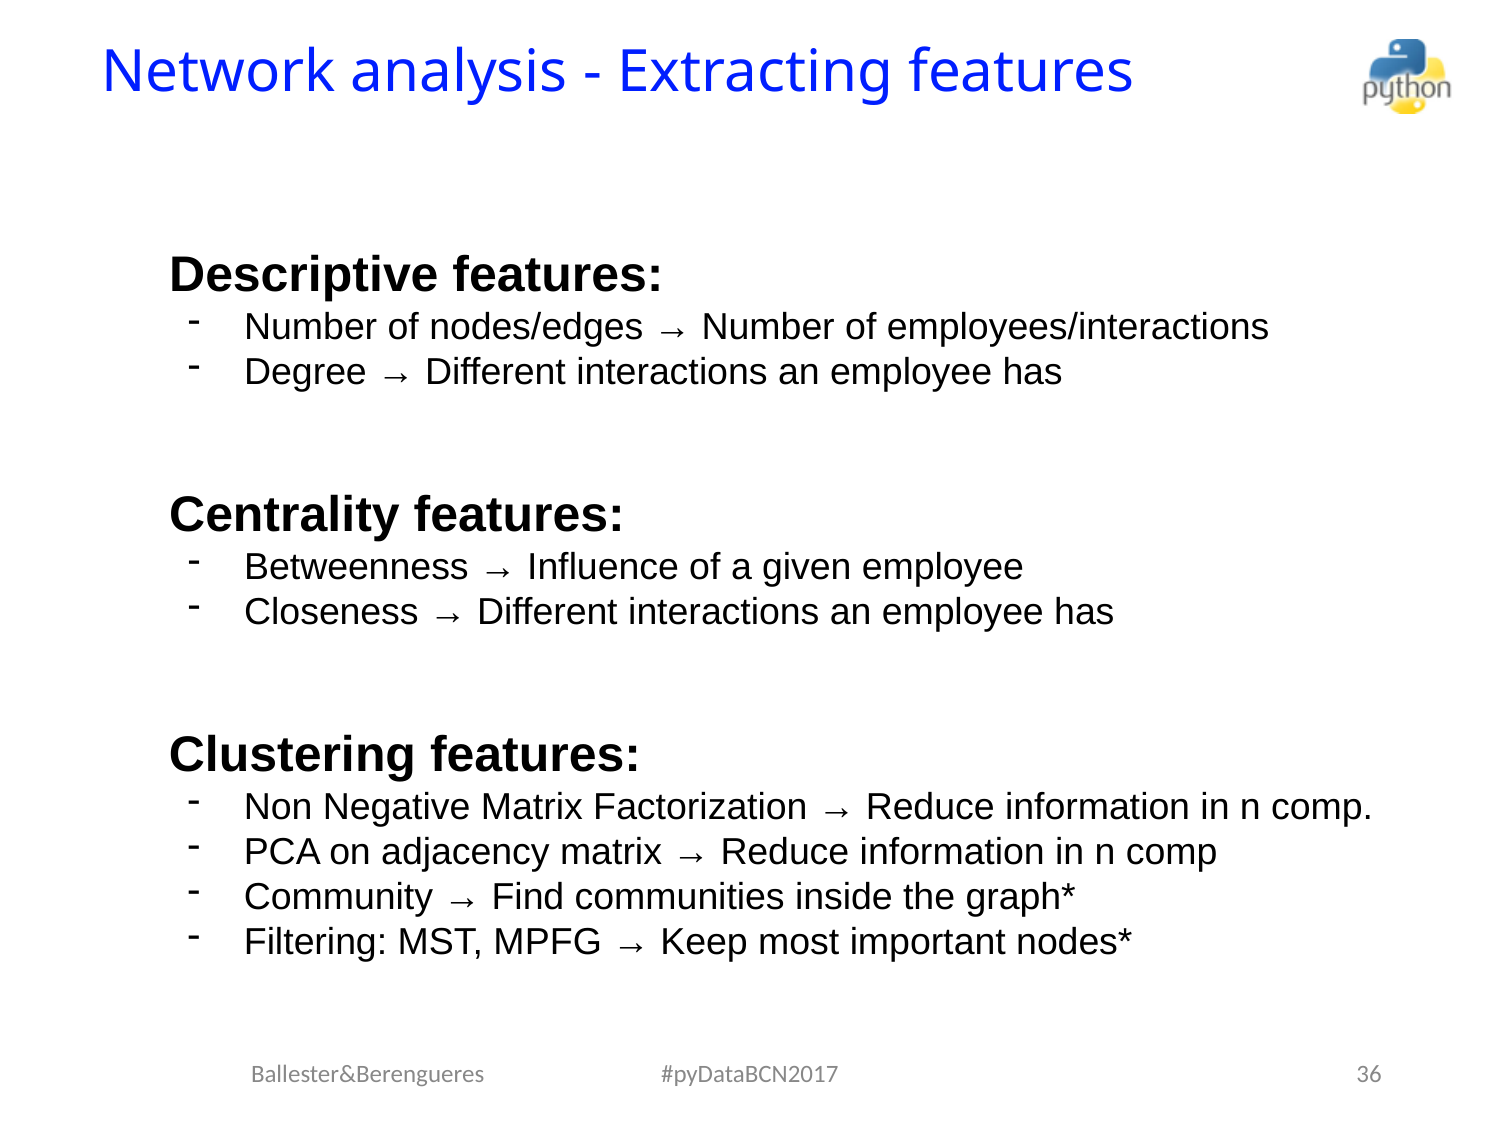

# Network analysis - Extracting features
Descriptive features:
Number of nodes/edges → Number of employees/interactions
Degree → Different interactions an employee has
Centrality features:
Betweenness → Influence of a given employee
Closeness → Different interactions an employee has
Clustering features:
Non Negative Matrix Factorization → Reduce information in n comp.
PCA on adjacency matrix → Reduce information in n comp
Community → Find communities inside the graph*
Filtering: MST, MPFG → Keep most important nodes*
Ballester&Berengueres
#pyDataBCN2017